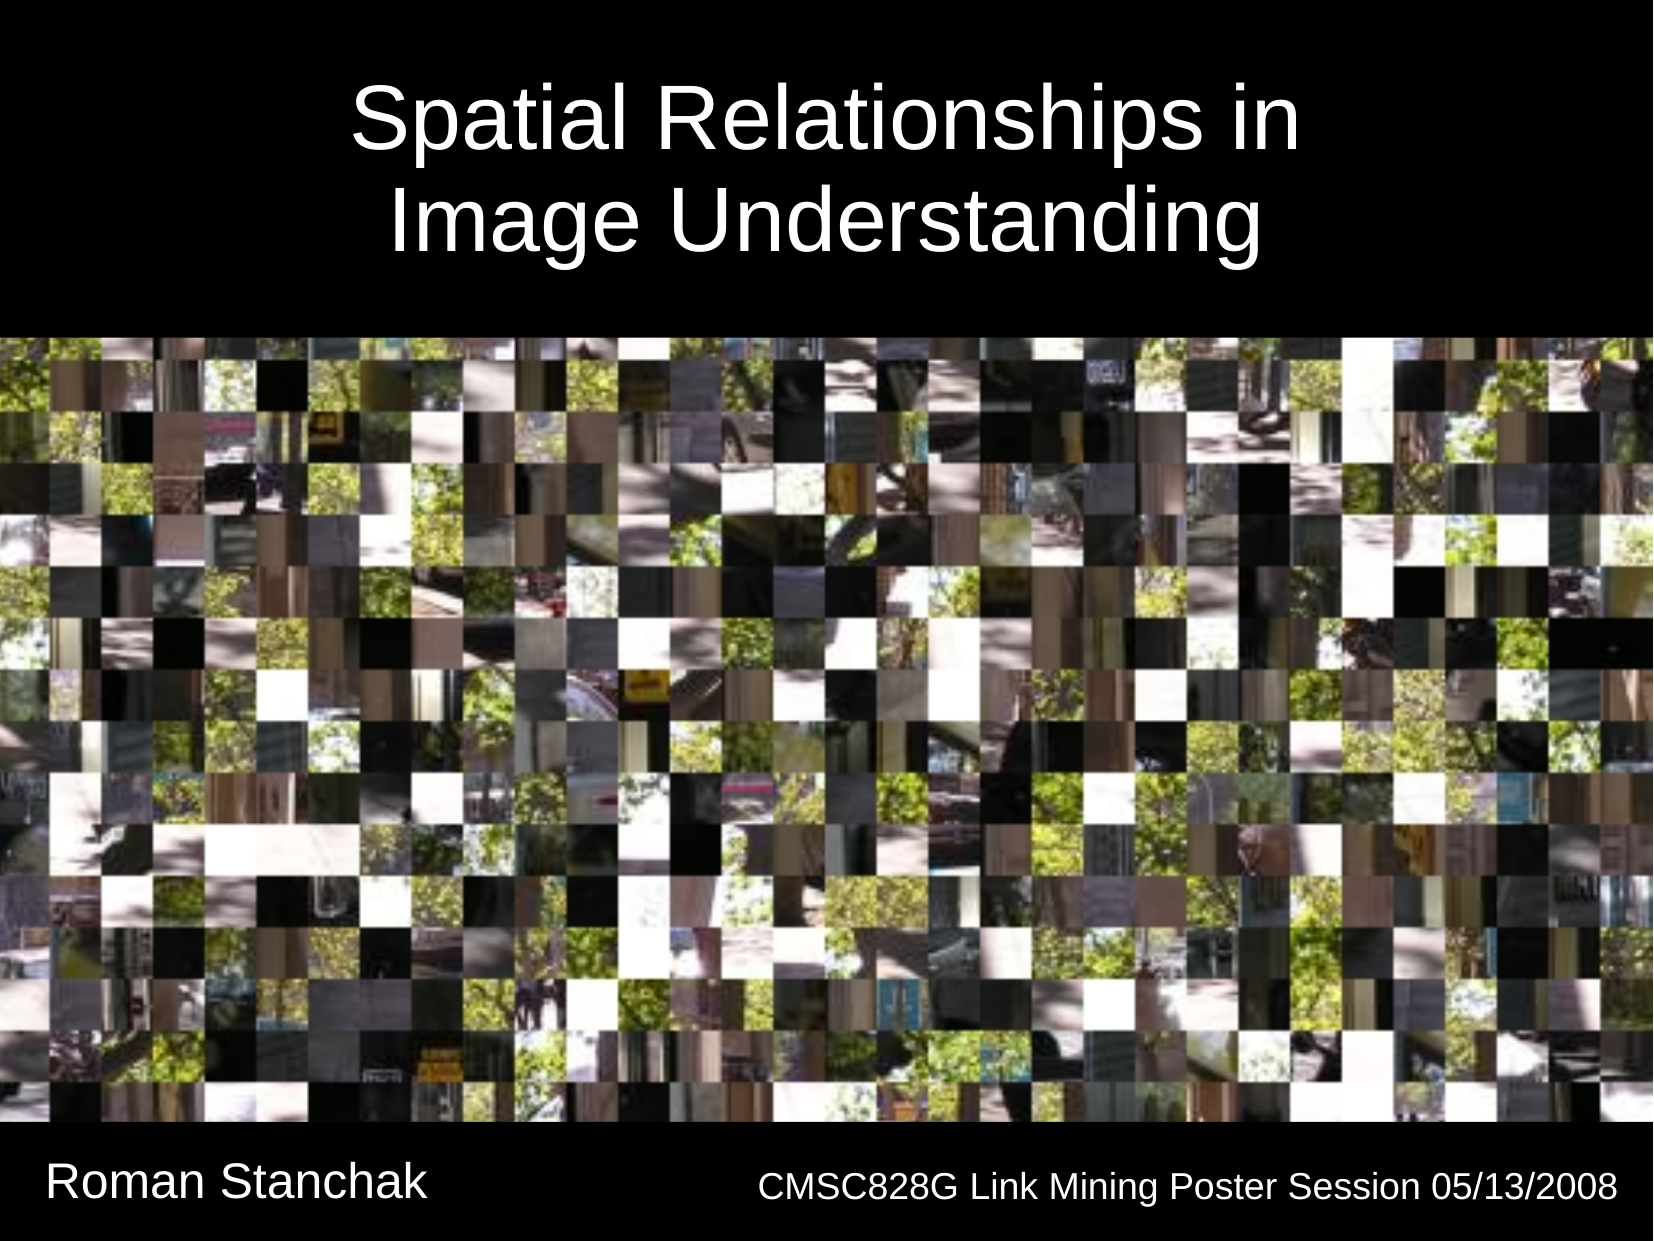

# Spatial Relationships in Image Understanding
Roman Stanchak
CMSC828G Link Mining Poster Session 05/13/2008